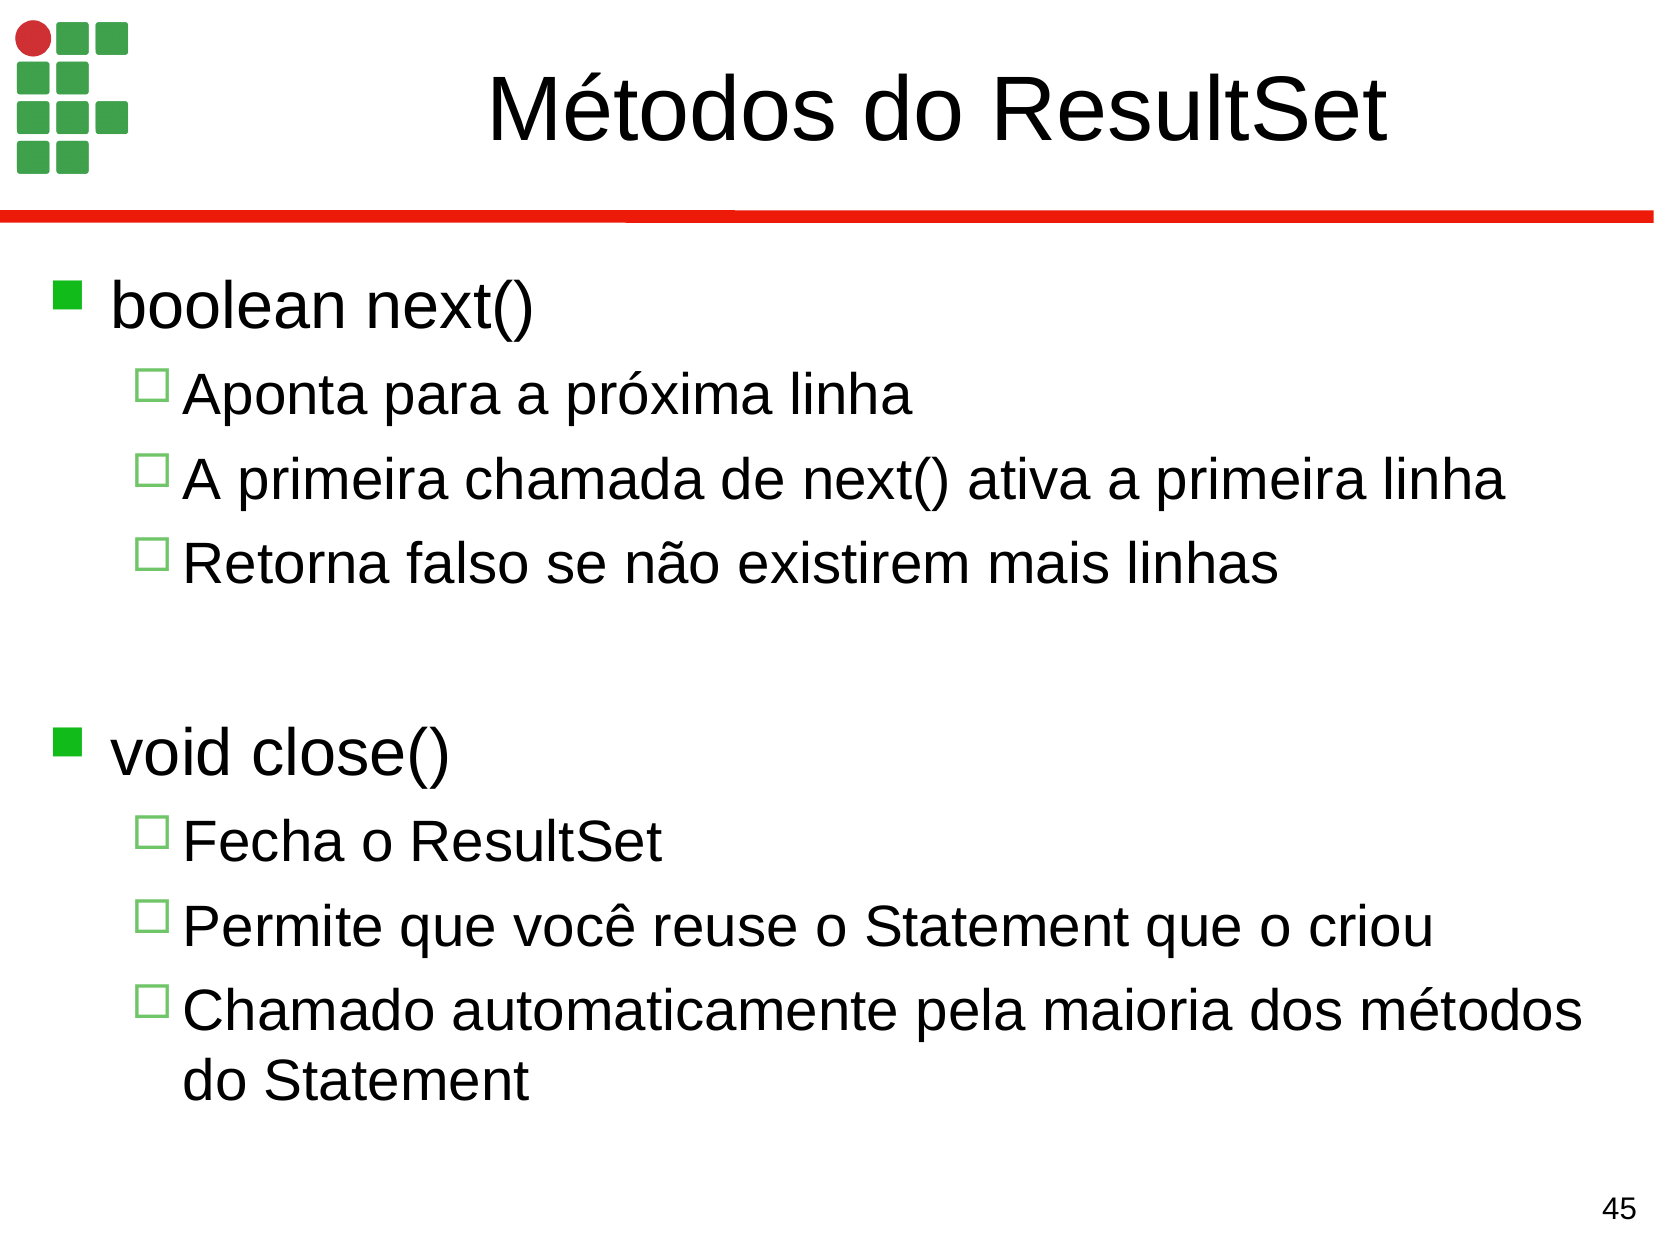

Métodos do ResultSet
boolean next()
Aponta para a próxima linha
A primeira chamada de next() ativa a primeira linha
Retorna falso se não existirem mais linhas
void close()
Fecha o ResultSet
Permite que você reuse o Statement que o criou
Chamado automaticamente pela maioria dos métodos do Statement